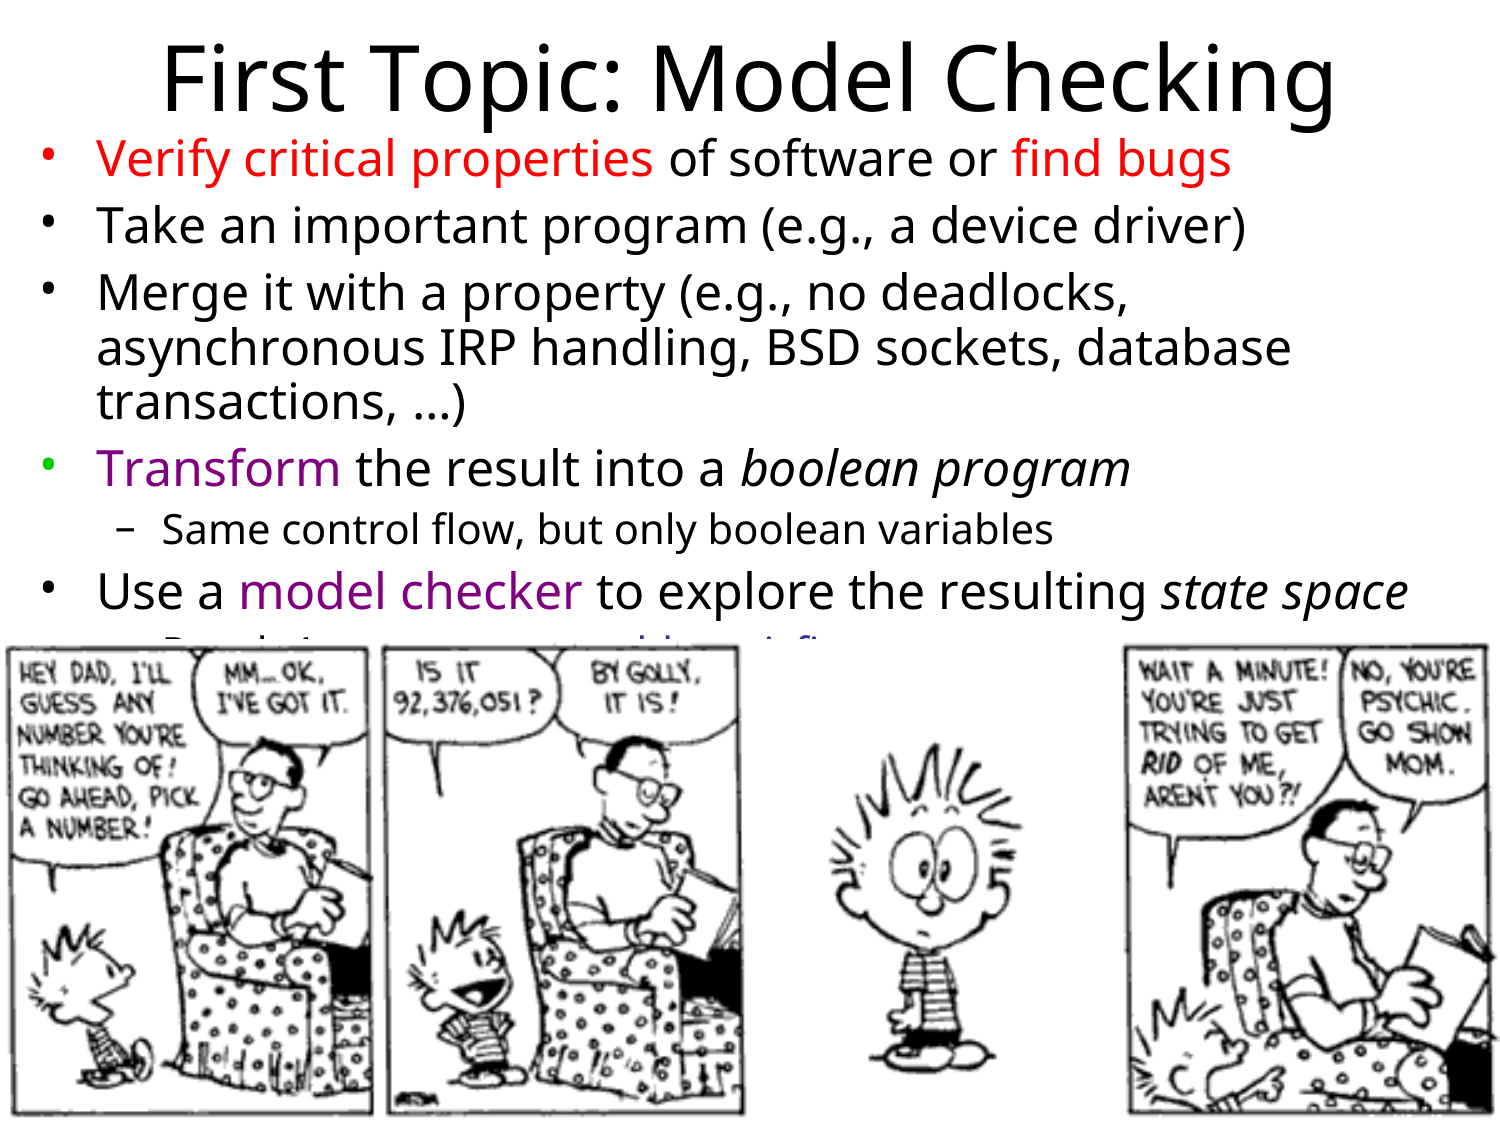

# First Topic: Model Checking
Verify critical properties of software or find bugs
Take an important program (e.g., a device driver)
Merge it with a property (e.g., no deadlocks, asynchronous IRP handling, BSD sockets, database transactions, …)
Transform the result into a boolean program
Same control flow, but only boolean variables
Use a model checker to explore the resulting state space
Result 1: program provably satisfies property
Result 2: program violates property right here on line 92,376!
46